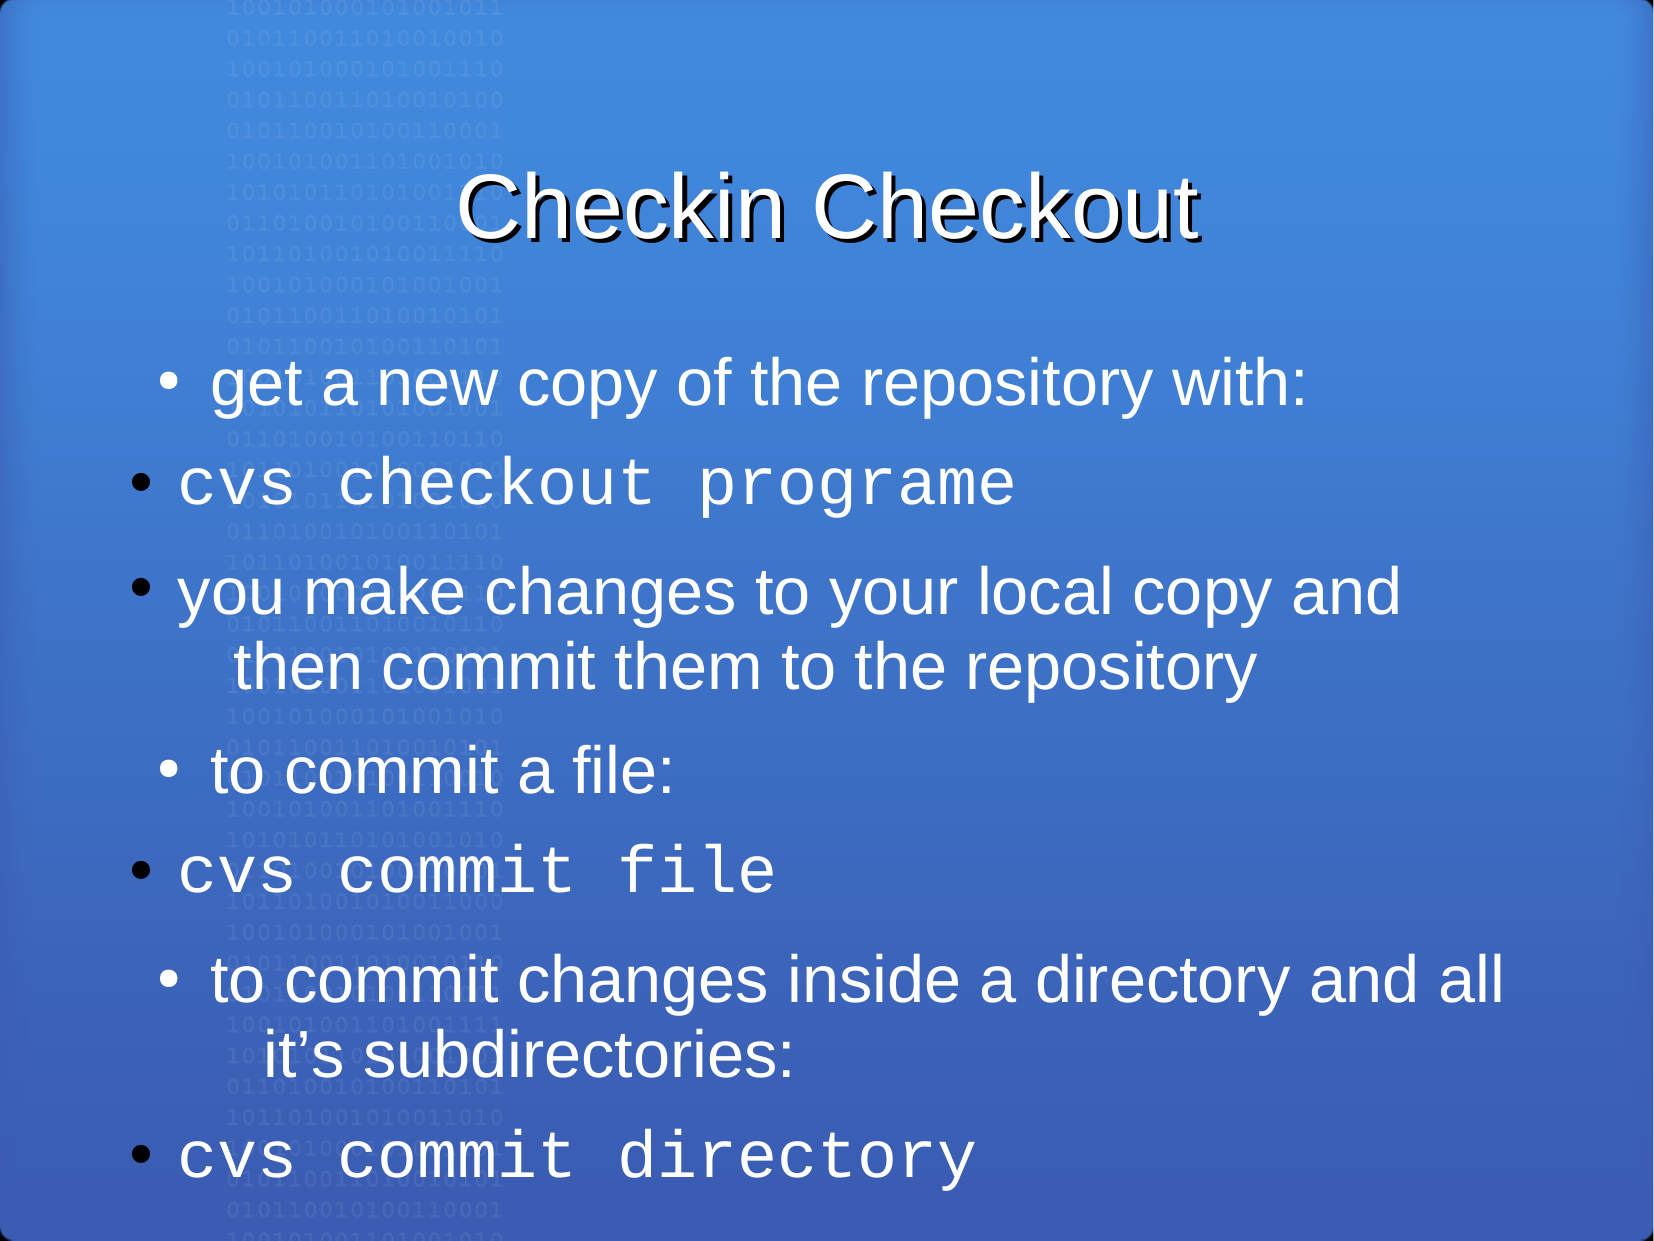

# Checkin Checkout
get a new copy of the repository with:
cvs checkout programe
you make changes to your local copy and then commit them to the repository
to commit a file:
cvs commit file
to commit changes inside a directory and all it’s subdirectories:
cvs commit directory